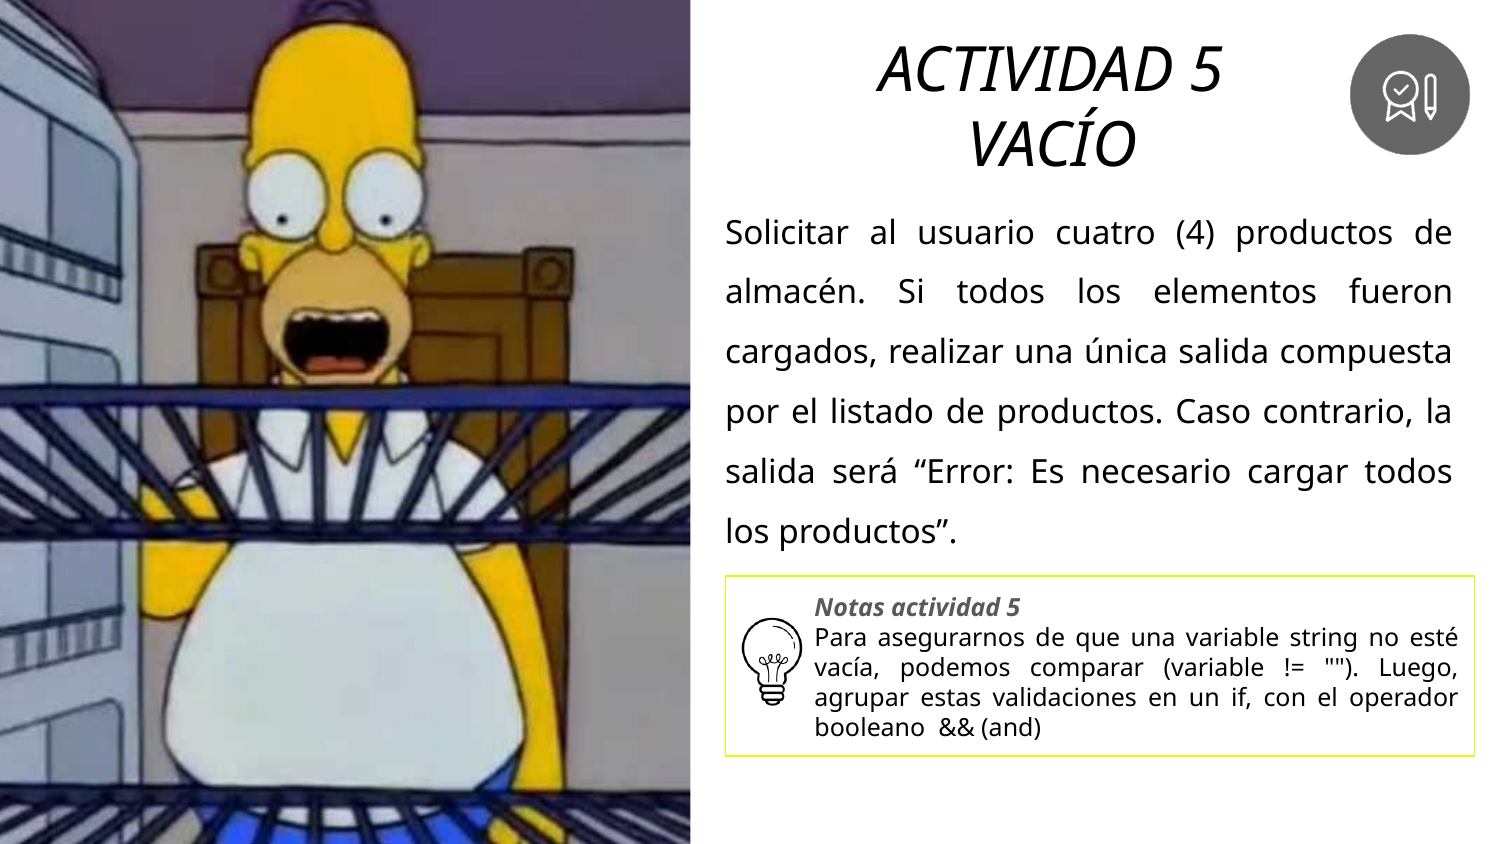

ACTIVIDAD 5
VACÍO
Solicitar al usuario cuatro (4) productos de almacén. Si todos los elementos fueron cargados, realizar una única salida compuesta por el listado de productos. Caso contrario, la salida será “Error: Es necesario cargar todos los productos”.
Notas actividad 5
Para asegurarnos de que una variable string no esté vacía, podemos comparar (variable != ""). Luego, agrupar estas validaciones en un if, con el operador booleano && (and)